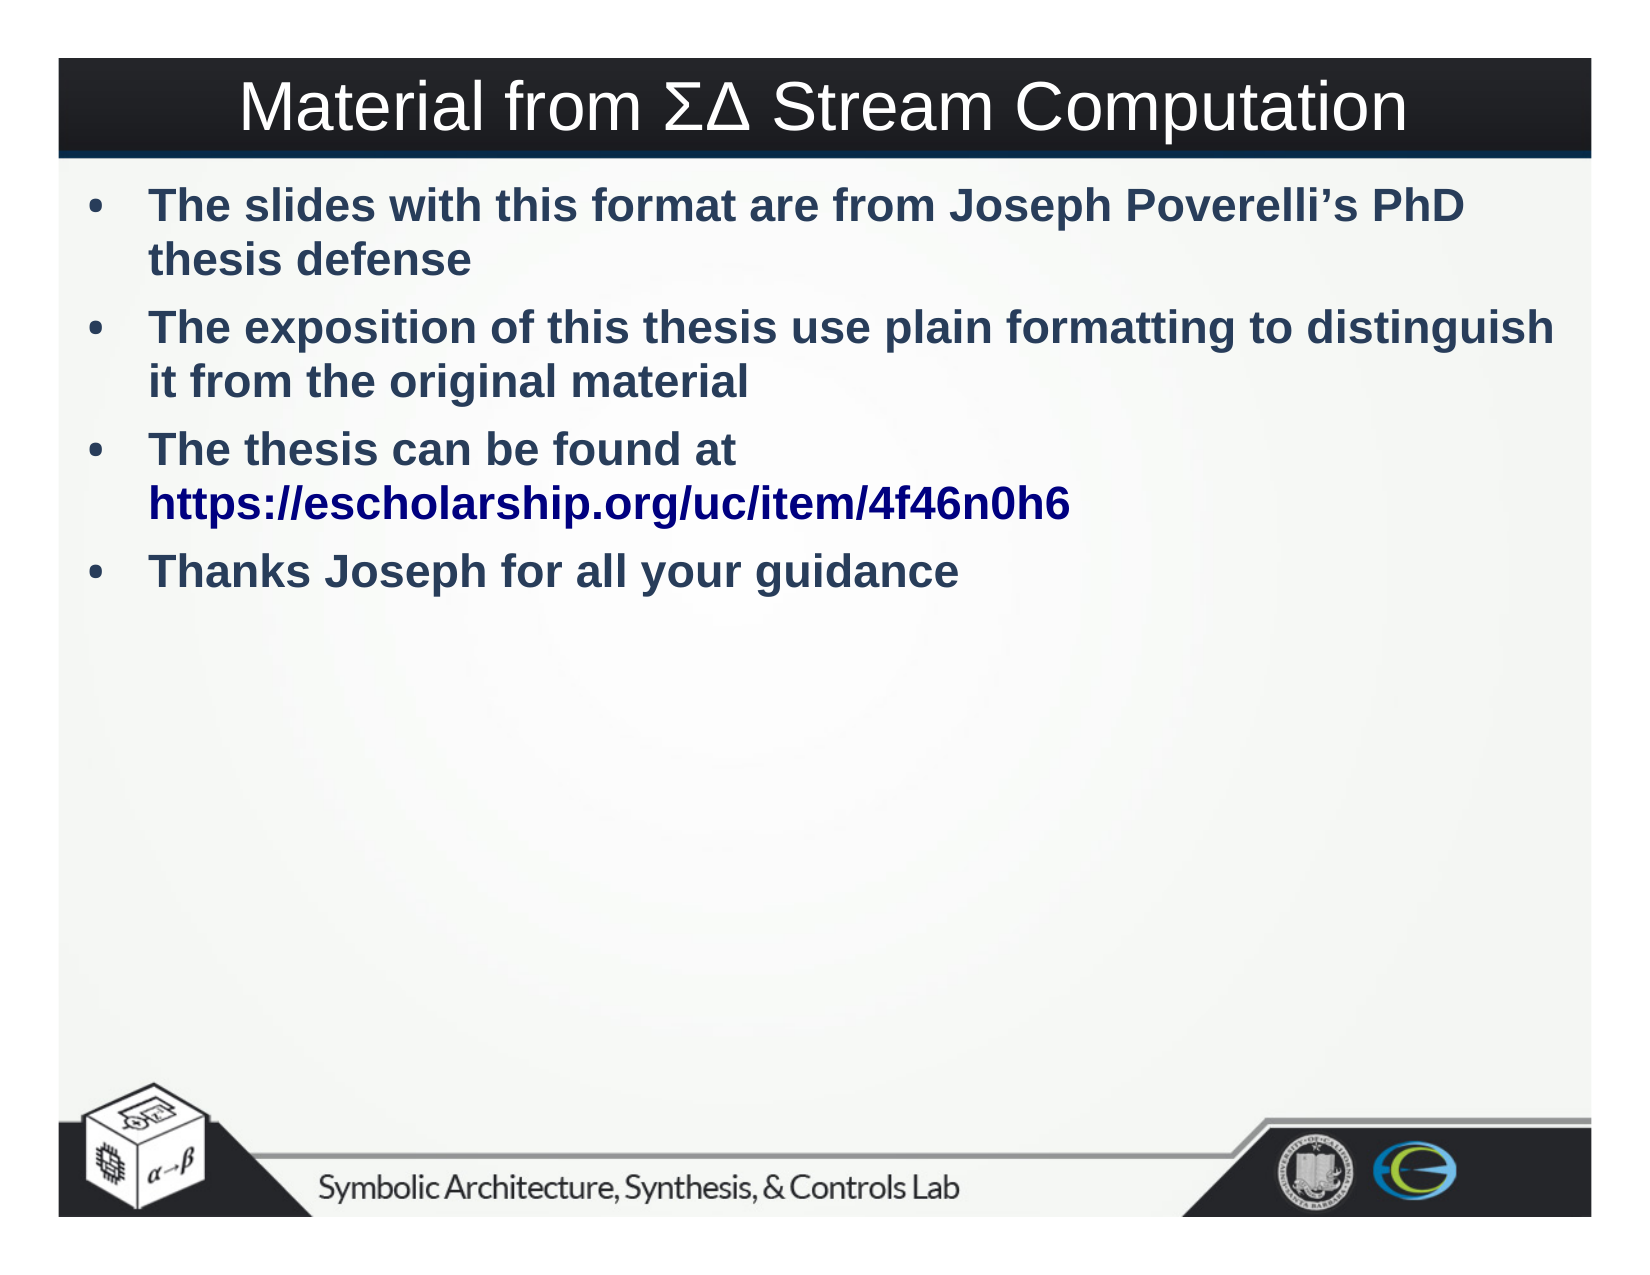

# Material from ΣΔ Stream Computation
The slides with this format are from Joseph Poverelli’s PhD thesis defense
The exposition of this thesis use plain formatting to distinguish it from the original material
The thesis can be found at https://escholarship.org/uc/item/4f46n0h6
Thanks Joseph for all your guidance